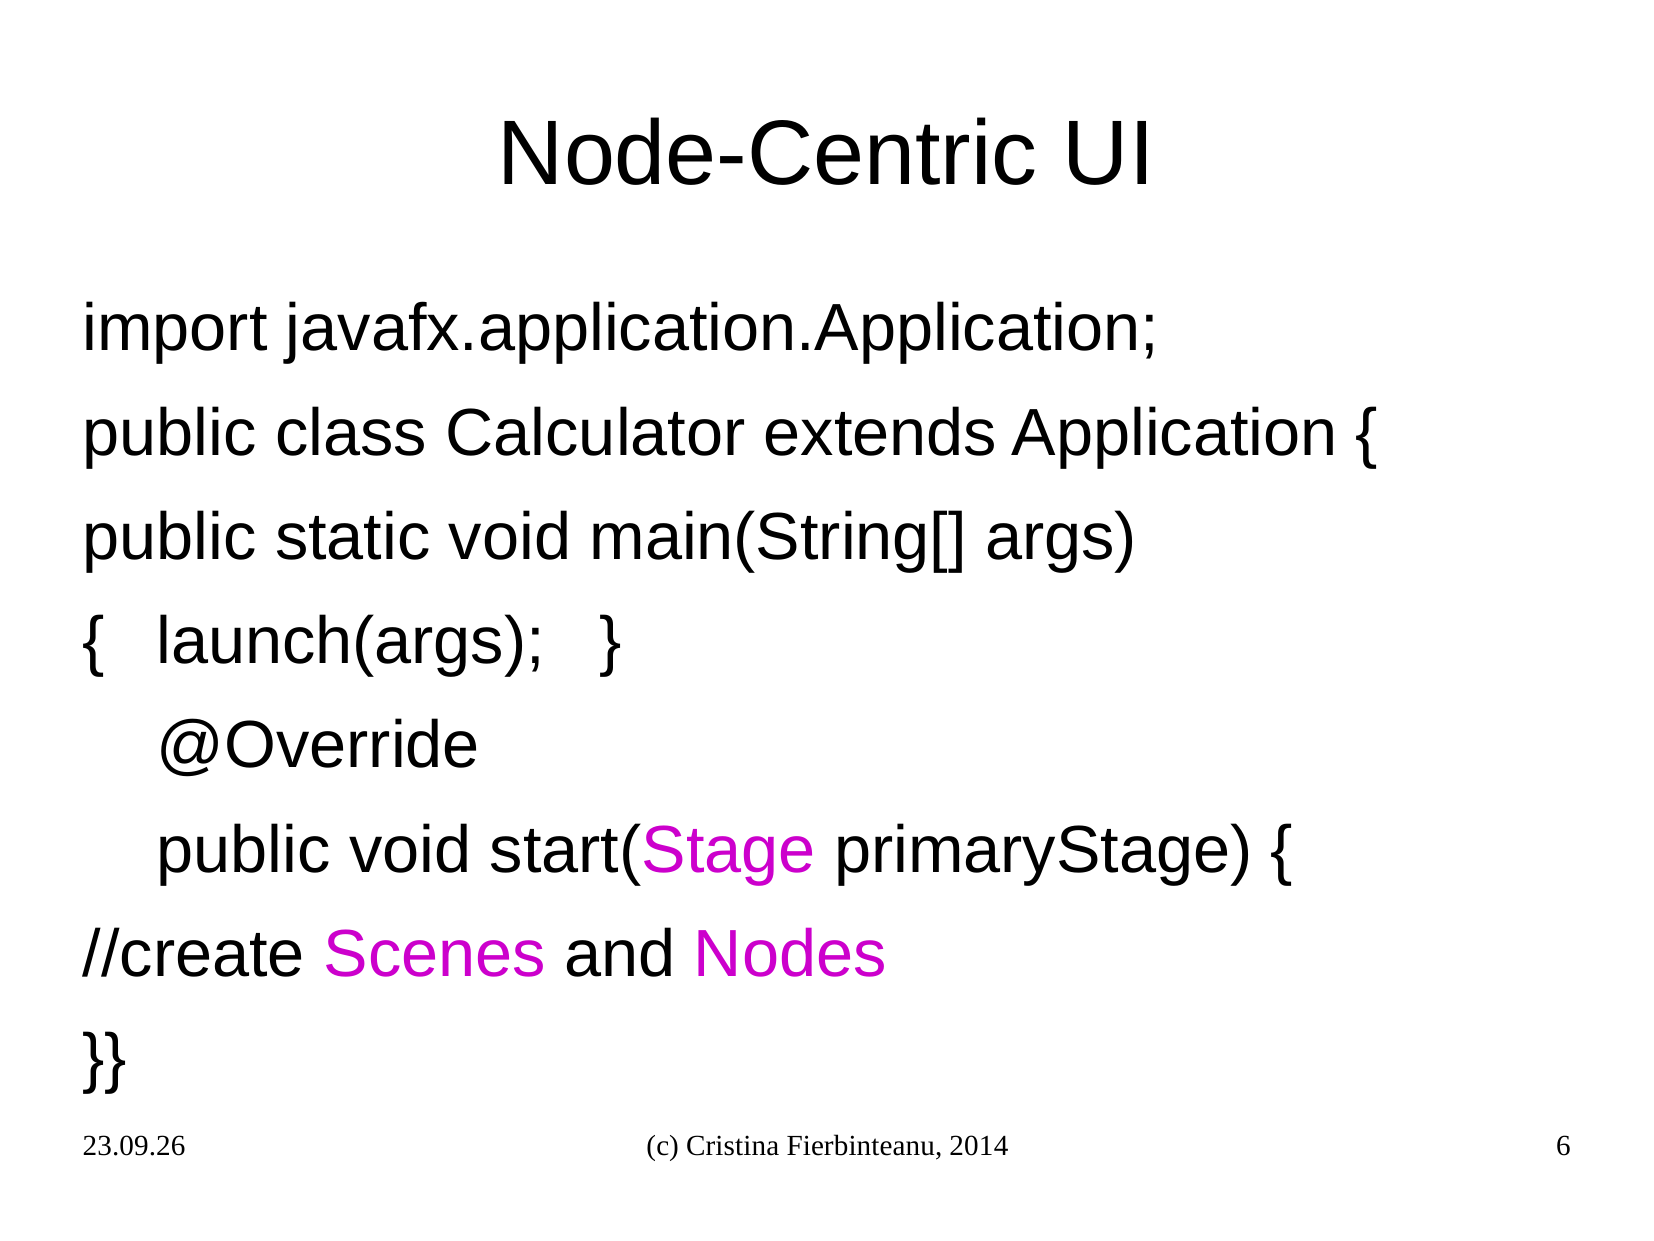

# Node-Centric UI
import javafx.application.Application;
public class Calculator extends Application {
public static void main(String[] args)
{	launch(args);	}
 @Override
 public void start(Stage primaryStage) {
//create Scenes and Nodes
}}
(c) Cristina Fierbinteanu, 2014
6